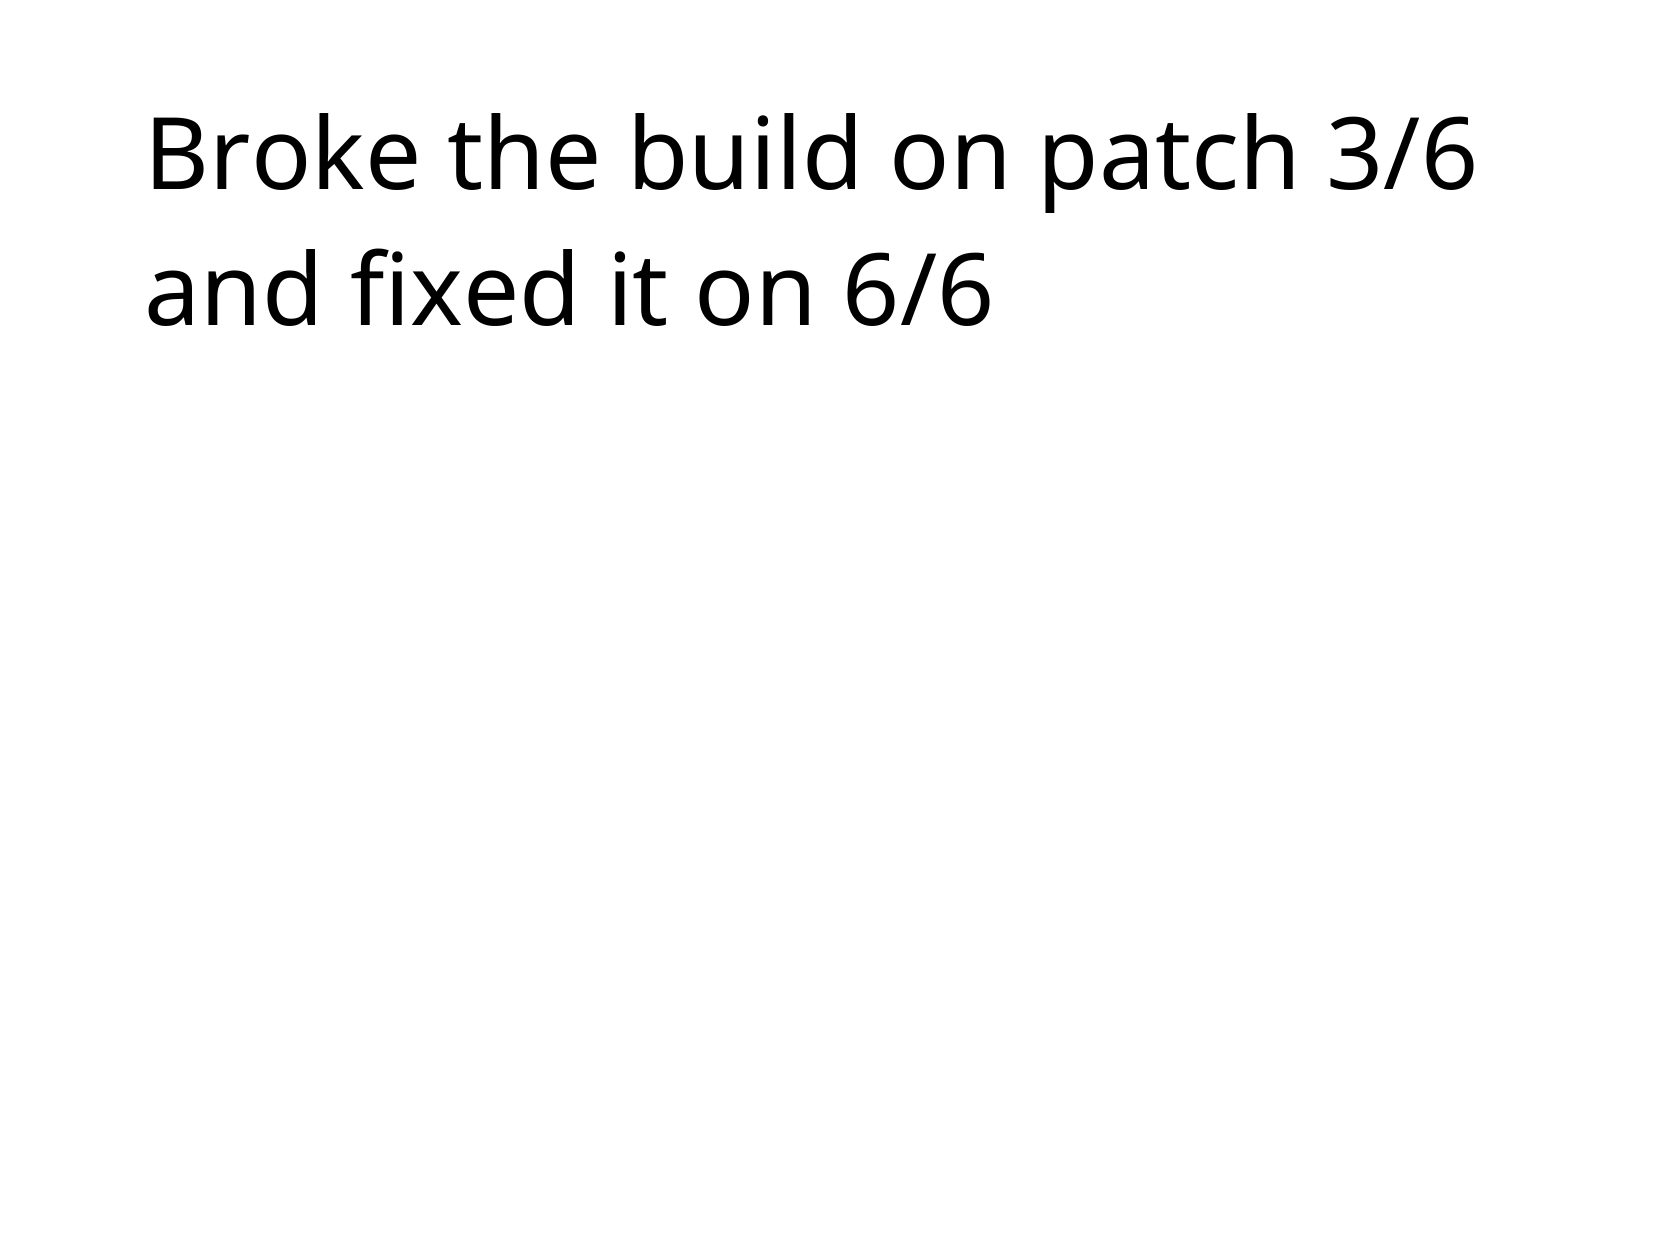

Broke the build on patch 3/6
and fixed it on 6/6
2.6.20 to 2.6.24-rc8